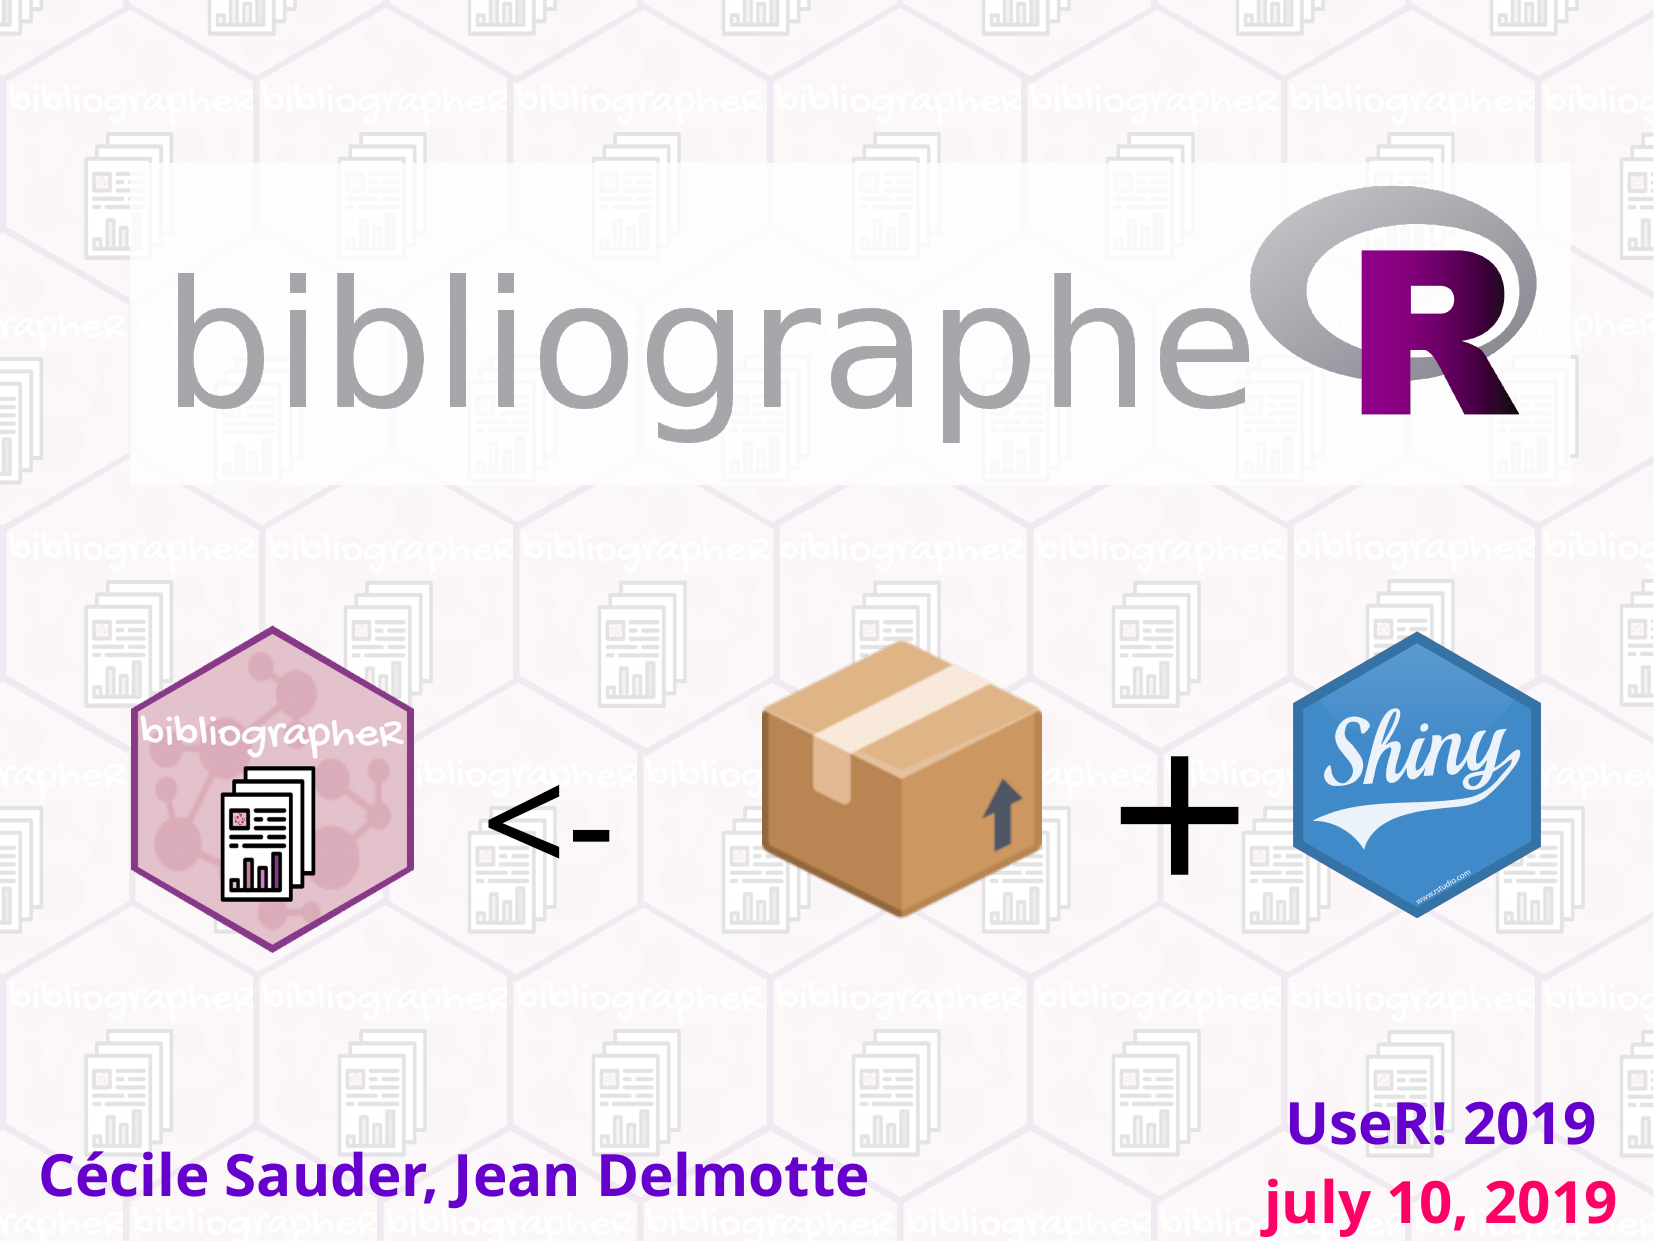

Cécile SAUDER, Jean Delmotte
+
<-
UseR! 2019
july 10, 2019
Cécile Sauder, Jean Delmotte